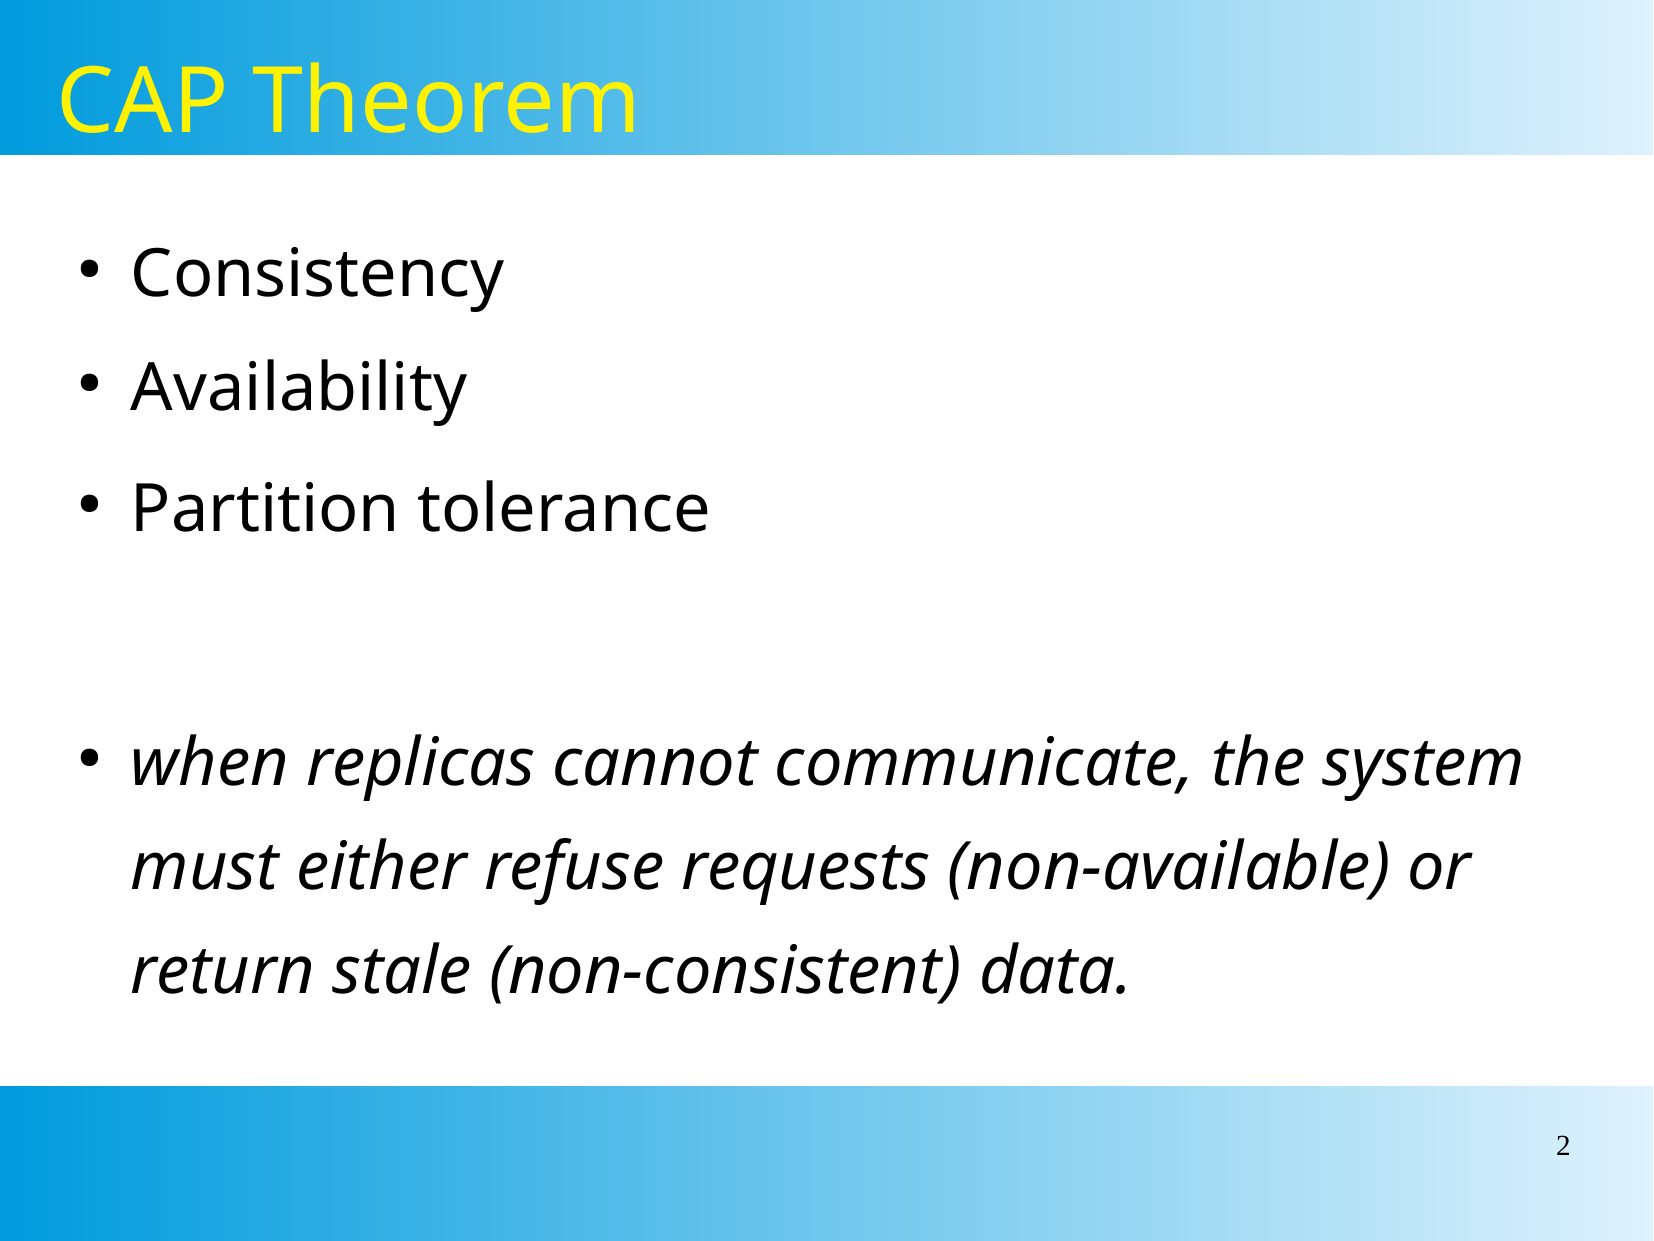

# CAP Theorem
Consistency
Availability
Partition tolerance
when replicas cannot communicate, the system must either refuse requests (non-available) or return stale (non-consistent) data.
2